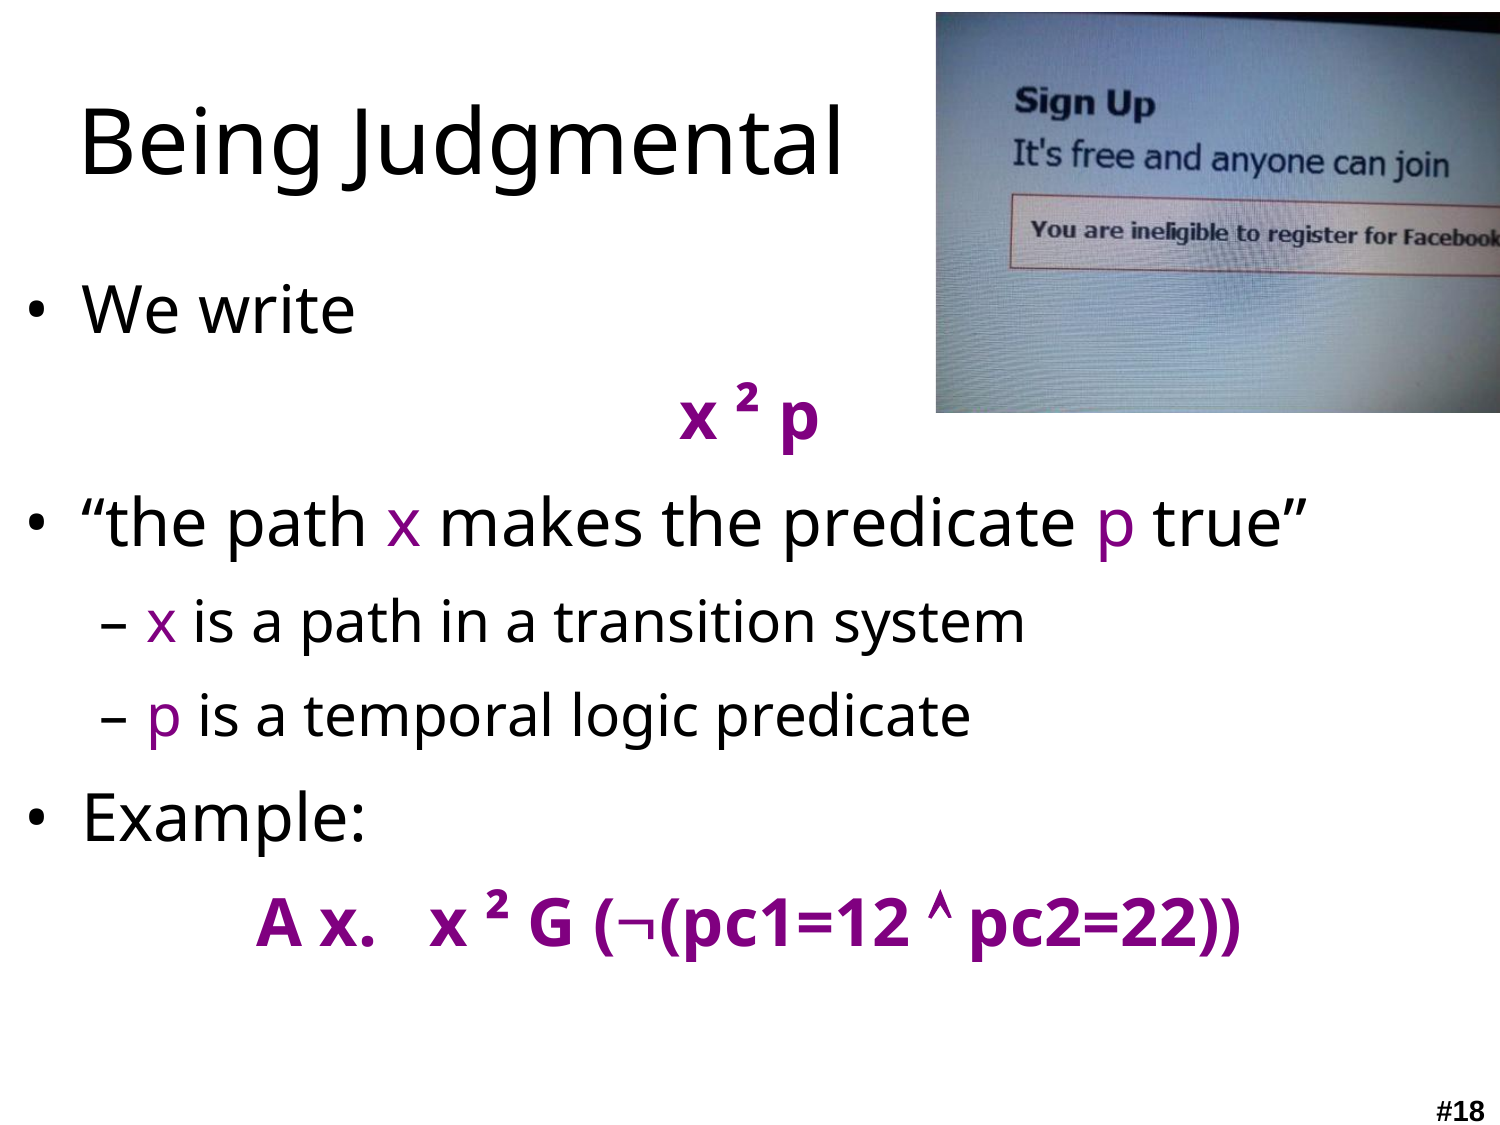

# Being Judgmental
We write
x ² p
“the path x makes the predicate p true”
x is a path in a transition system
p is a temporal logic predicate
Example:
A x. x ² G ((pc1=12  pc2=22))
18